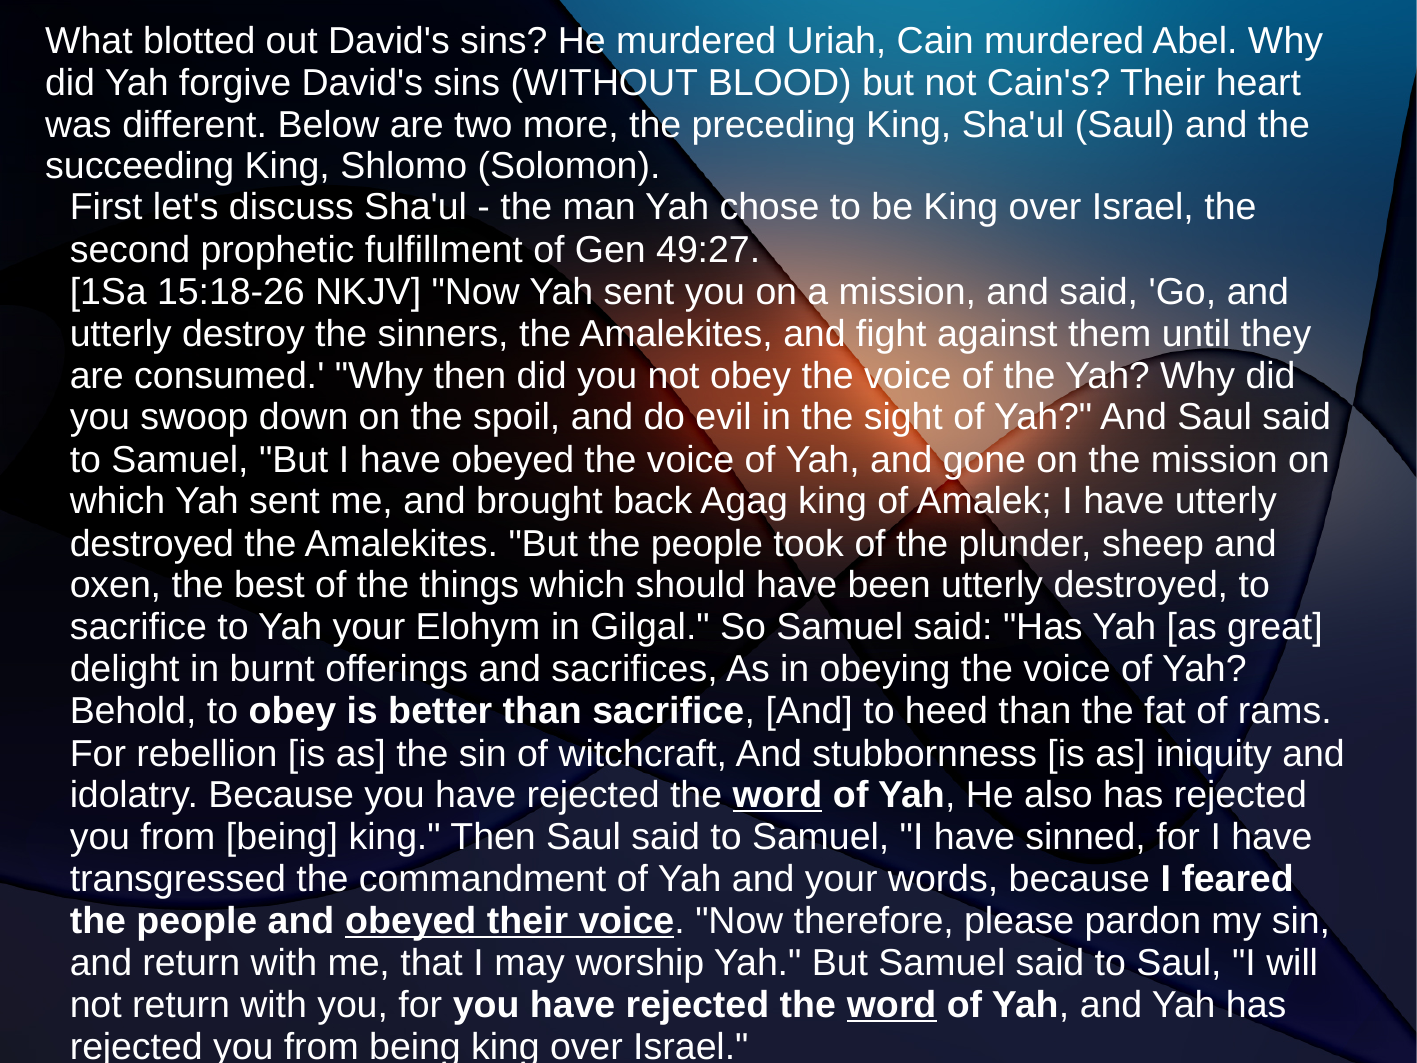

What blotted out David's sins? He murdered Uriah, Cain murdered Abel. Why did Yah forgive David's sins (WITHOUT BLOOD) but not Cain's? Their heart was different. Below are two more, the preceding King, Sha'ul (Saul) and the succeeding King, Shlomo (Solomon).
First let's discuss Sha'ul - the man Yah chose to be King over Israel, the second prophetic fulfillment of Gen 49:27.
[1Sa 15:18-26 NKJV] "Now Yah sent you on a mission, and said, 'Go, and utterly destroy the sinners, the Amalekites, and fight against them until they are consumed.' "Why then did you not obey the voice of the Yah? Why did you swoop down on the spoil, and do evil in the sight of Yah?" And Saul said to Samuel, "But I have obeyed the voice of Yah, and gone on the mission on which Yah sent me, and brought back Agag king of Amalek; I have utterly destroyed the Amalekites. "But the people took of the plunder, sheep and oxen, the best of the things which should have been utterly destroyed, to sacrifice to Yah your Elohym in Gilgal." So Samuel said: "Has Yah [as great] delight in burnt offerings and sacrifices, As in obeying the voice of Yah? Behold, to obey is better than sacrifice, [And] to heed than the fat of rams. For rebellion [is as] the sin of witchcraft, And stubbornness [is as] iniquity and idolatry. Because you have rejected the word of Yah, He also has rejected you from [being] king." Then Saul said to Samuel, "I have sinned, for I have transgressed the commandment of Yah and your words, because I feared the people and obeyed their voice. "Now therefore, please pardon my sin, and return with me, that I may worship Yah." But Samuel said to Saul, "I will not return with you, for you have rejected the word of Yah, and Yah has rejected you from being king over Israel."
Saul tried to repent! but Yah rejected him. We will find out WHY through Shlomo.